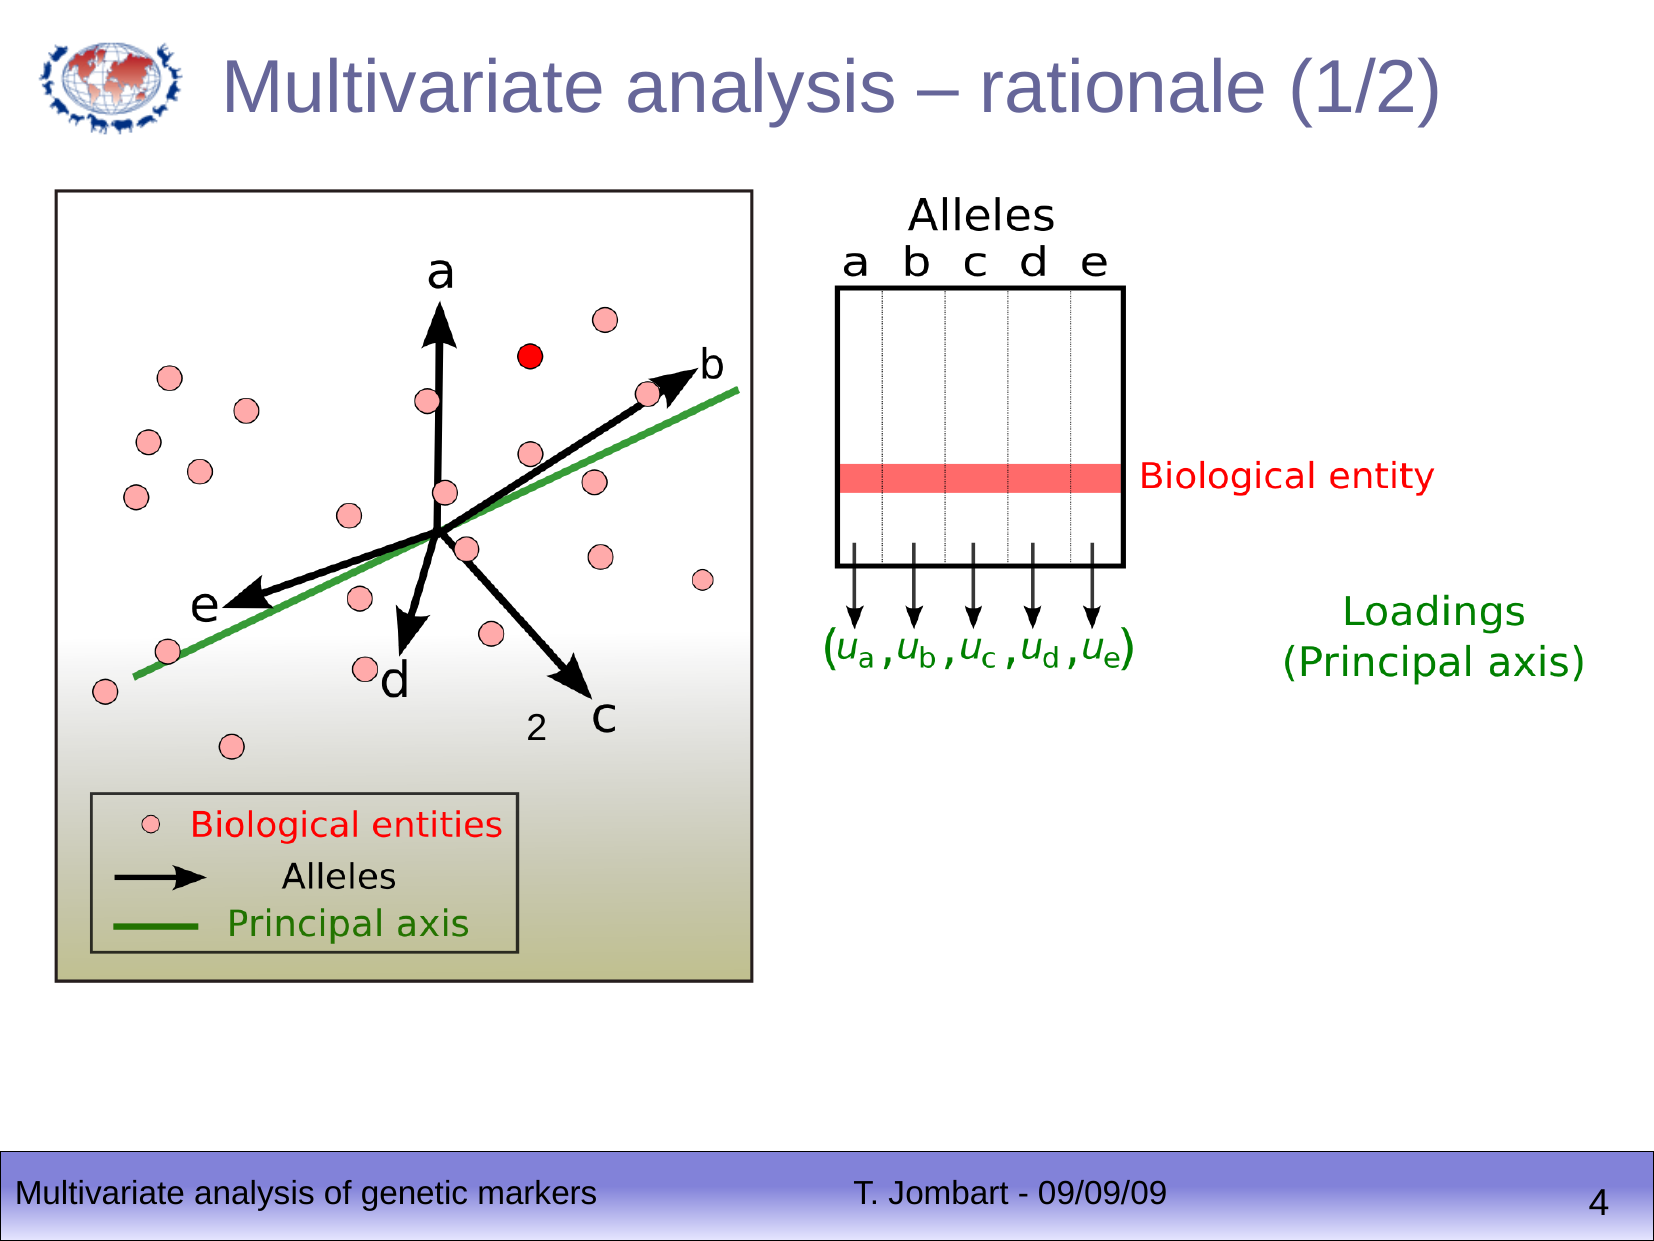

Multivariate analysis – rationale (1/2)
2
Multivariate analysis of genetic markers
T. Jombart - 09/09/09
4